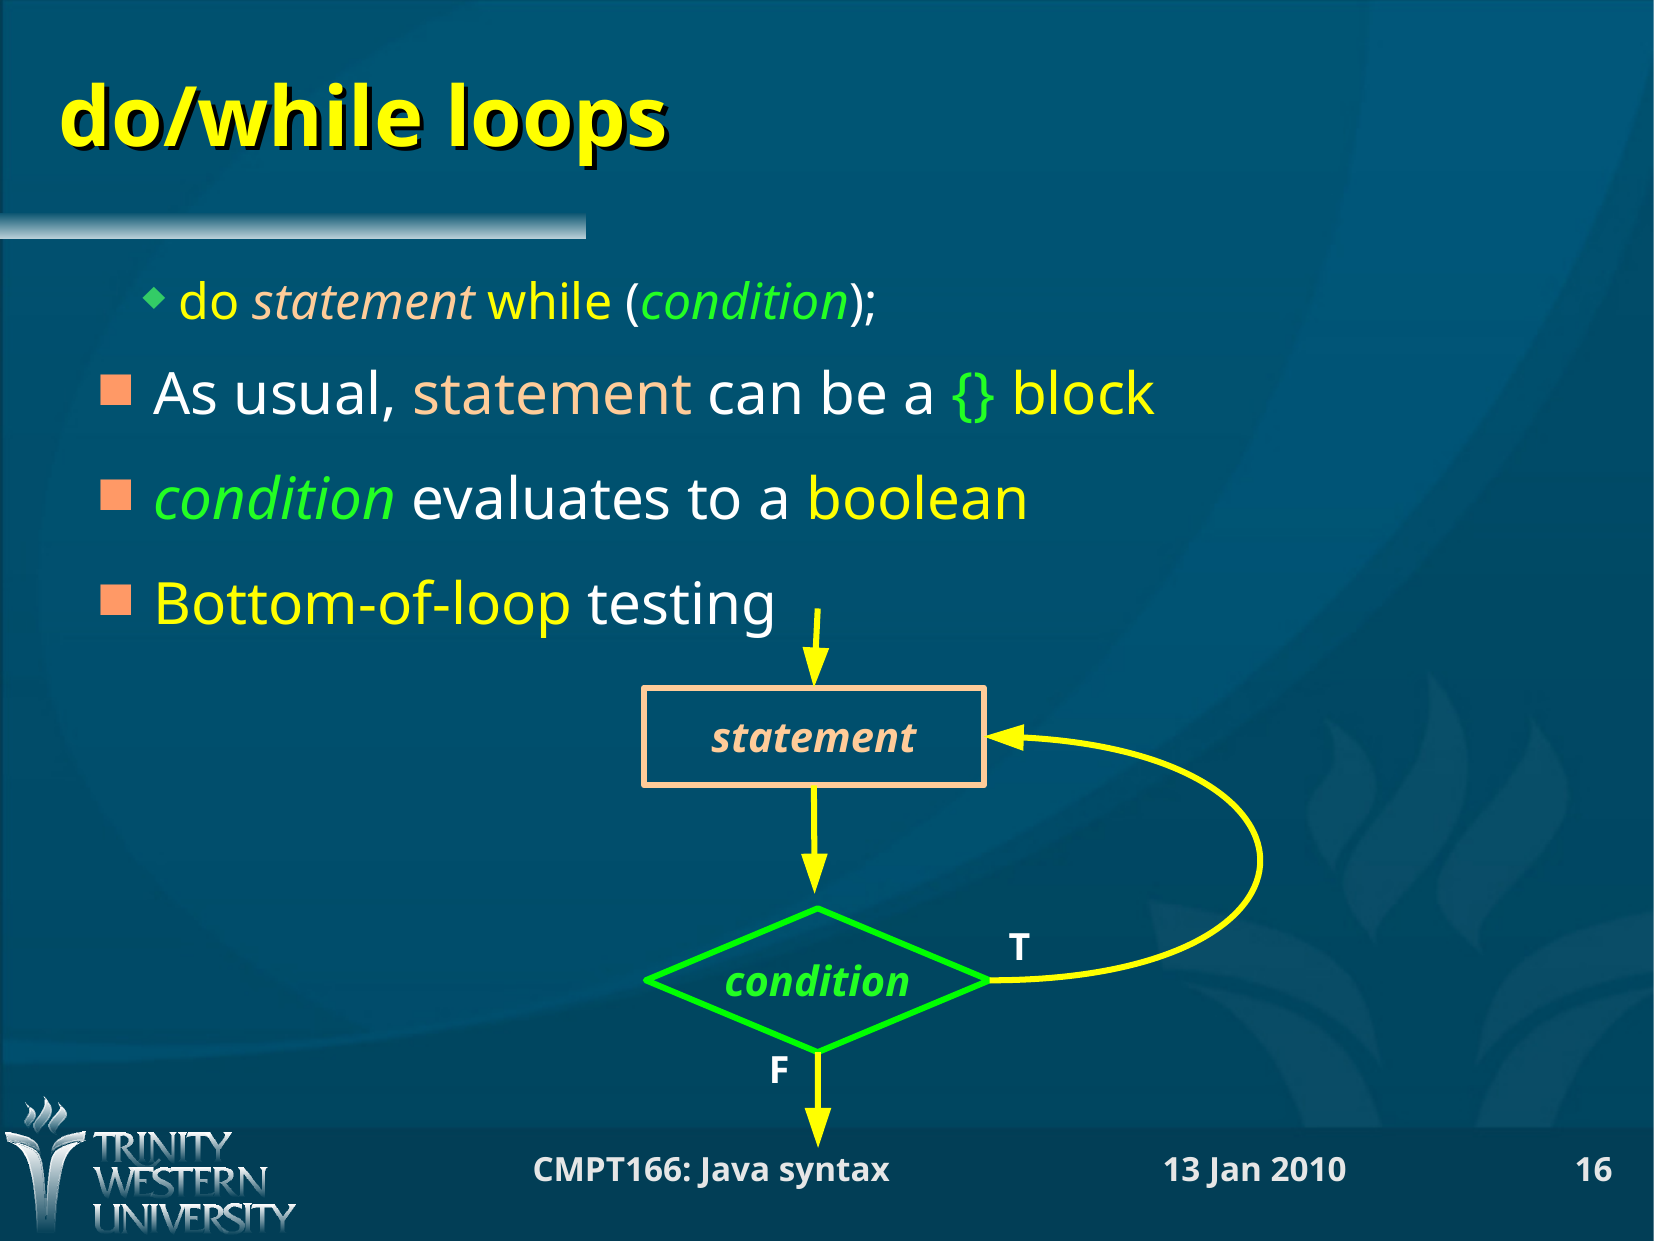

# do/while loops
do statement while (condition);
As usual, statement can be a {} block
condition evaluates to a boolean
Bottom-of-loop testing
statement
condition
T
F
CMPT166: Java syntax
13 Jan 2010
16